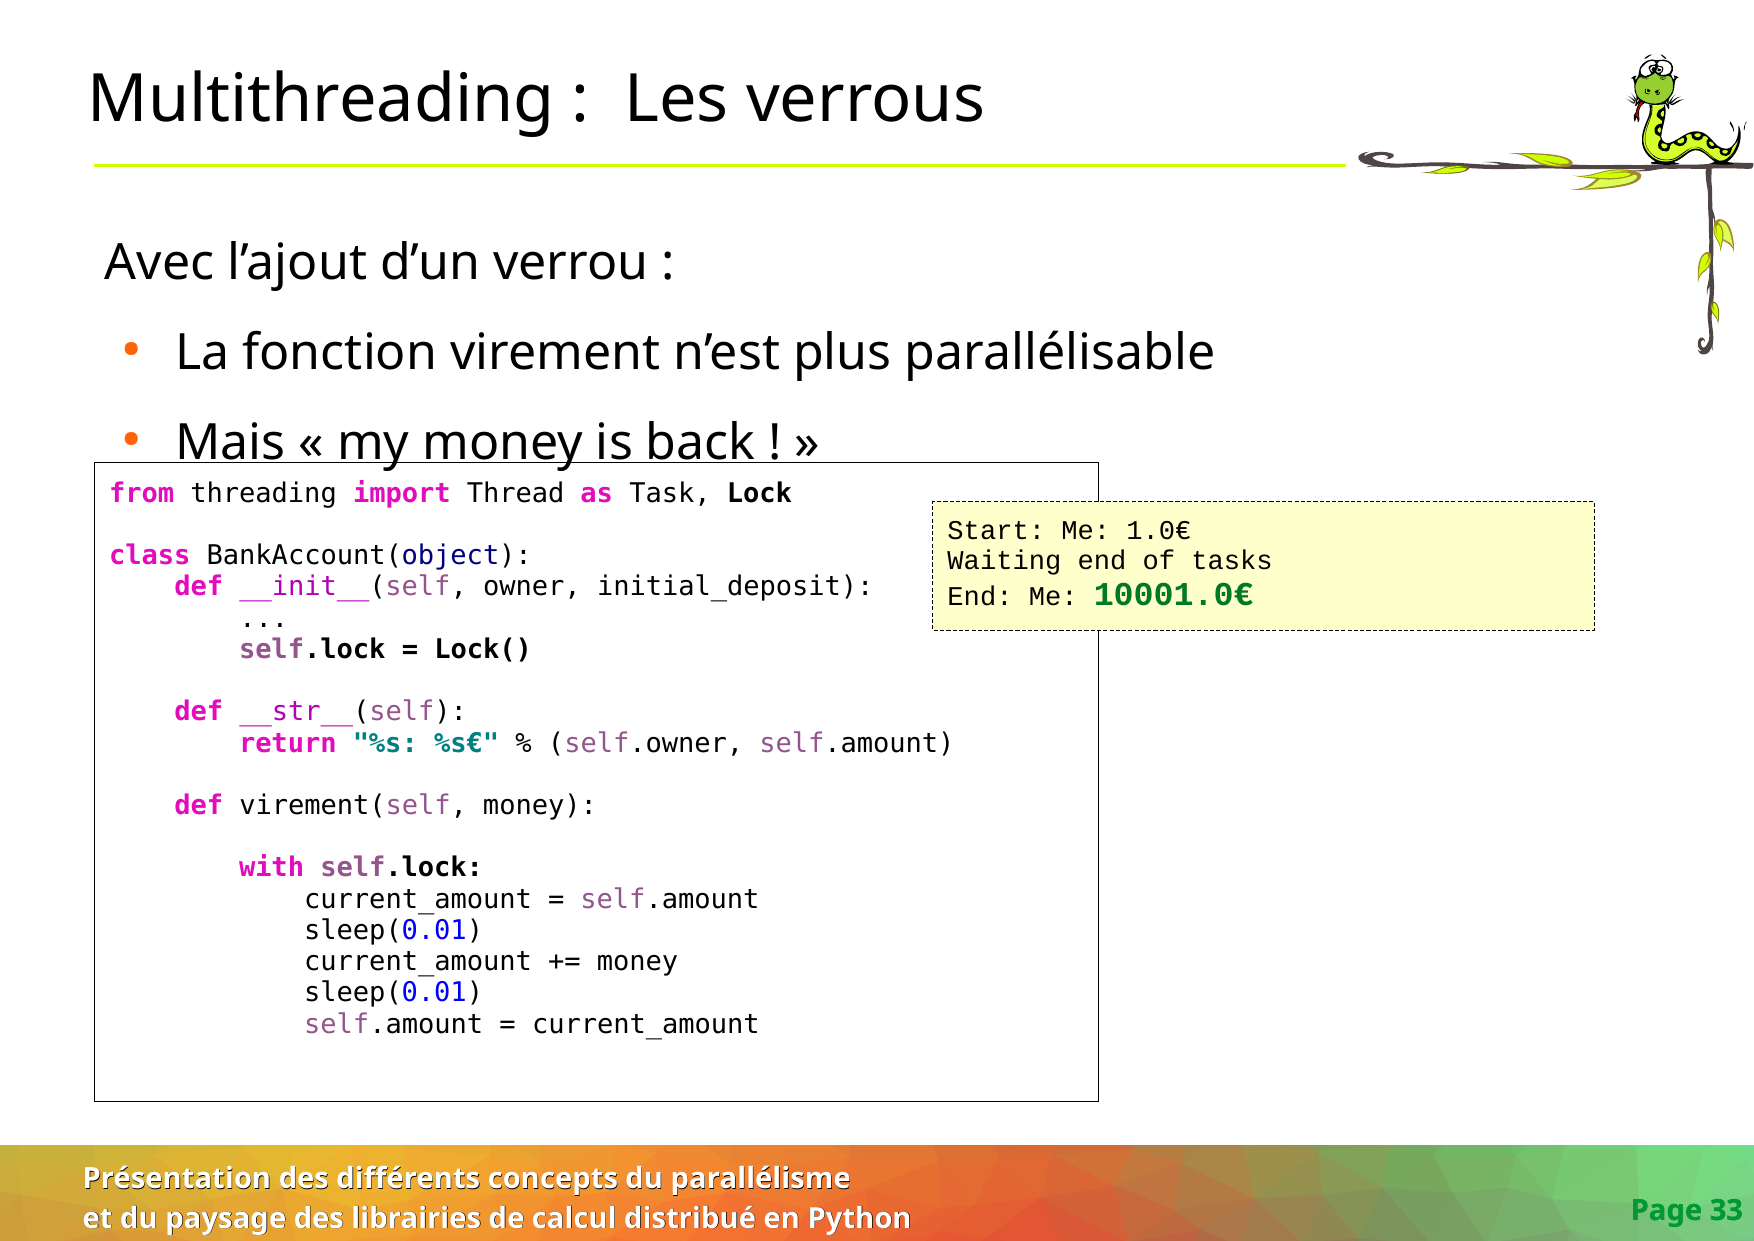

# Multithreading : Les verrous
Avec l’ajout d’un verrou :
La fonction virement n’est plus parallélisable
Mais « my money is back ! »
from threading import Thread as Task, Lock
class BankAccount(object):
 def __init__(self, owner, initial_deposit):
 ...
 self.lock = Lock()
 def __str__(self):
 return "%s: %s€" % (self.owner, self.amount)
 def virement(self, money):
 with self.lock:
 current_amount = self.amount
 sleep(0.01)
 current_amount += money
 sleep(0.01)
 self.amount = current_amount
Start: Me: 1.0€
Waiting end of tasks
End: Me: 10001.0€
33